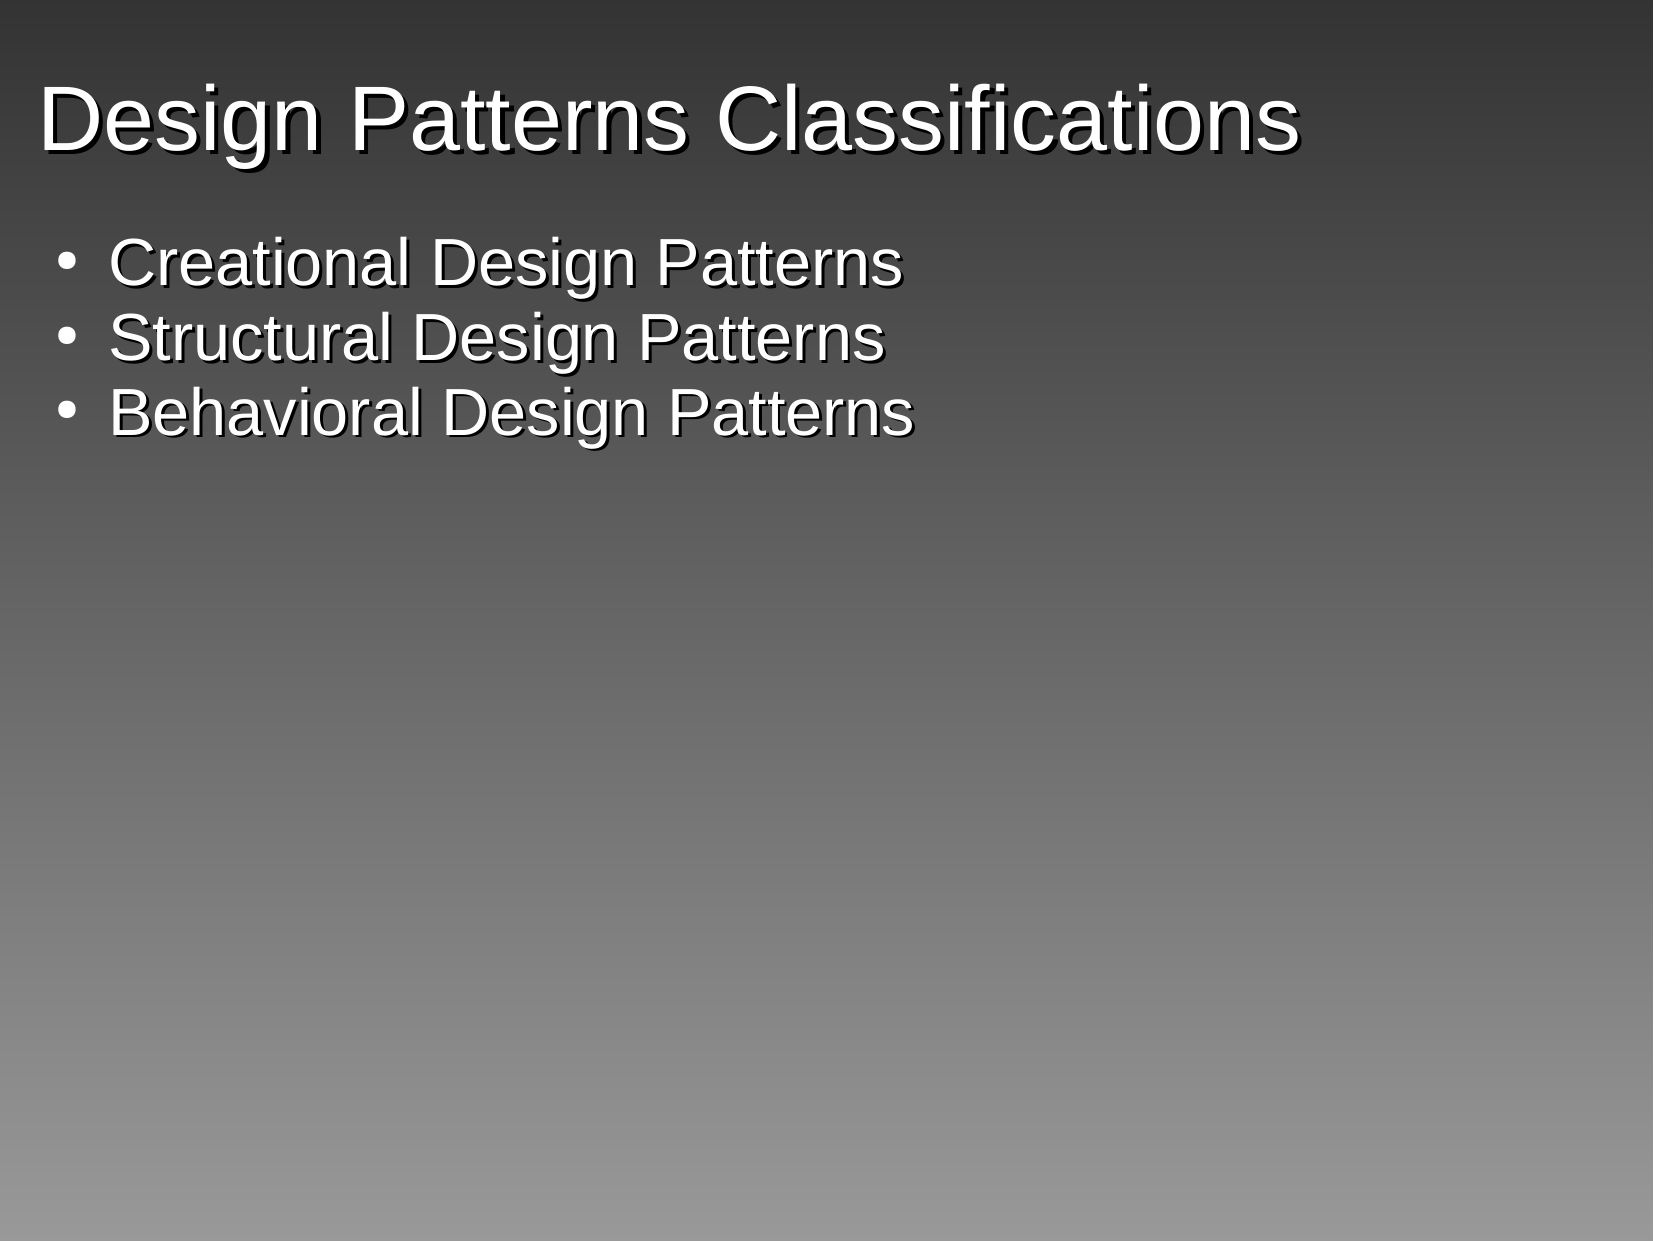

# Design Patterns Classifications
Creational Design Patterns
Structural Design Patterns
Behavioral Design Patterns